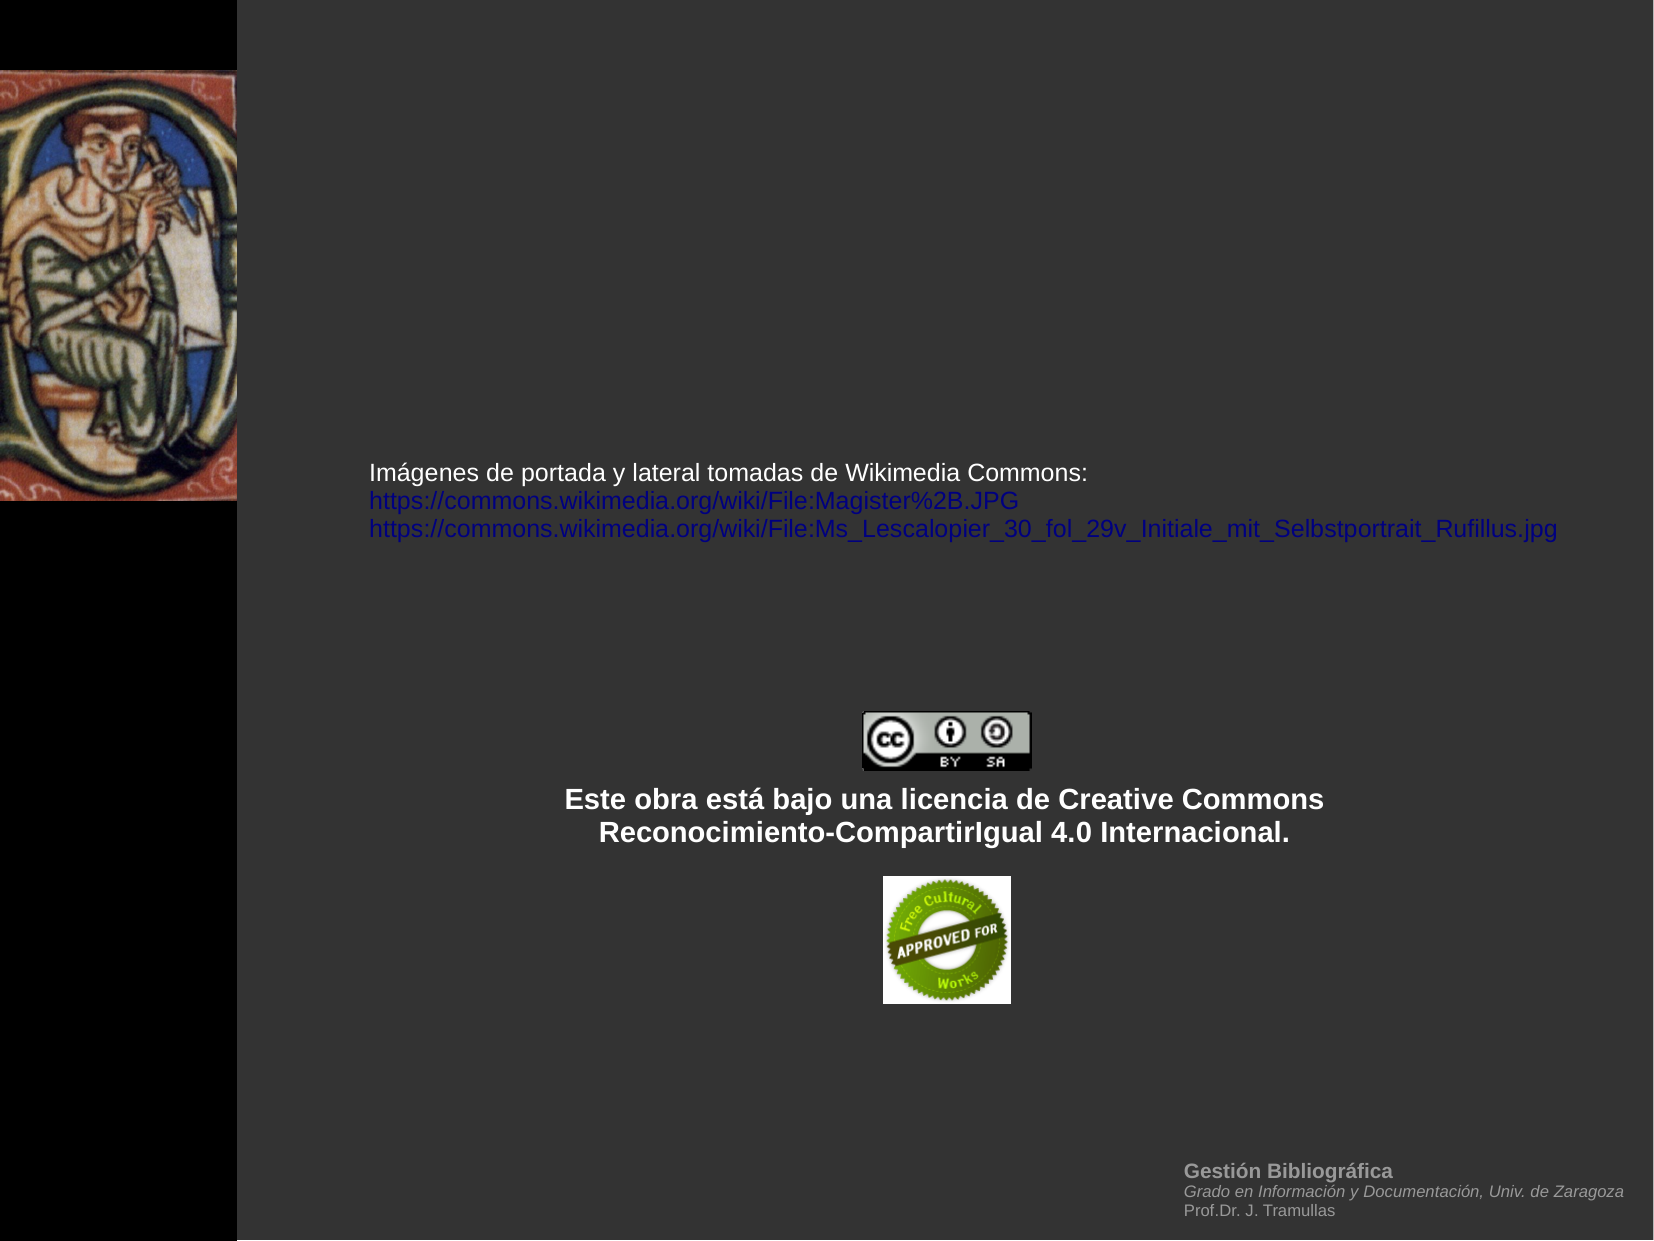

Imágenes de portada y lateral tomadas de Wikimedia Commons:
https://commons.wikimedia.org/wiki/File:Magister%2B.JPG
https://commons.wikimedia.org/wiki/File:Ms_Lescalopier_30_fol_29v_Initiale_mit_Selbstportrait_Rufillus.jpg
# Este obra está bajo una licencia de Creative Commons
Reconocimiento-CompartirIgual 4.0 Internacional.